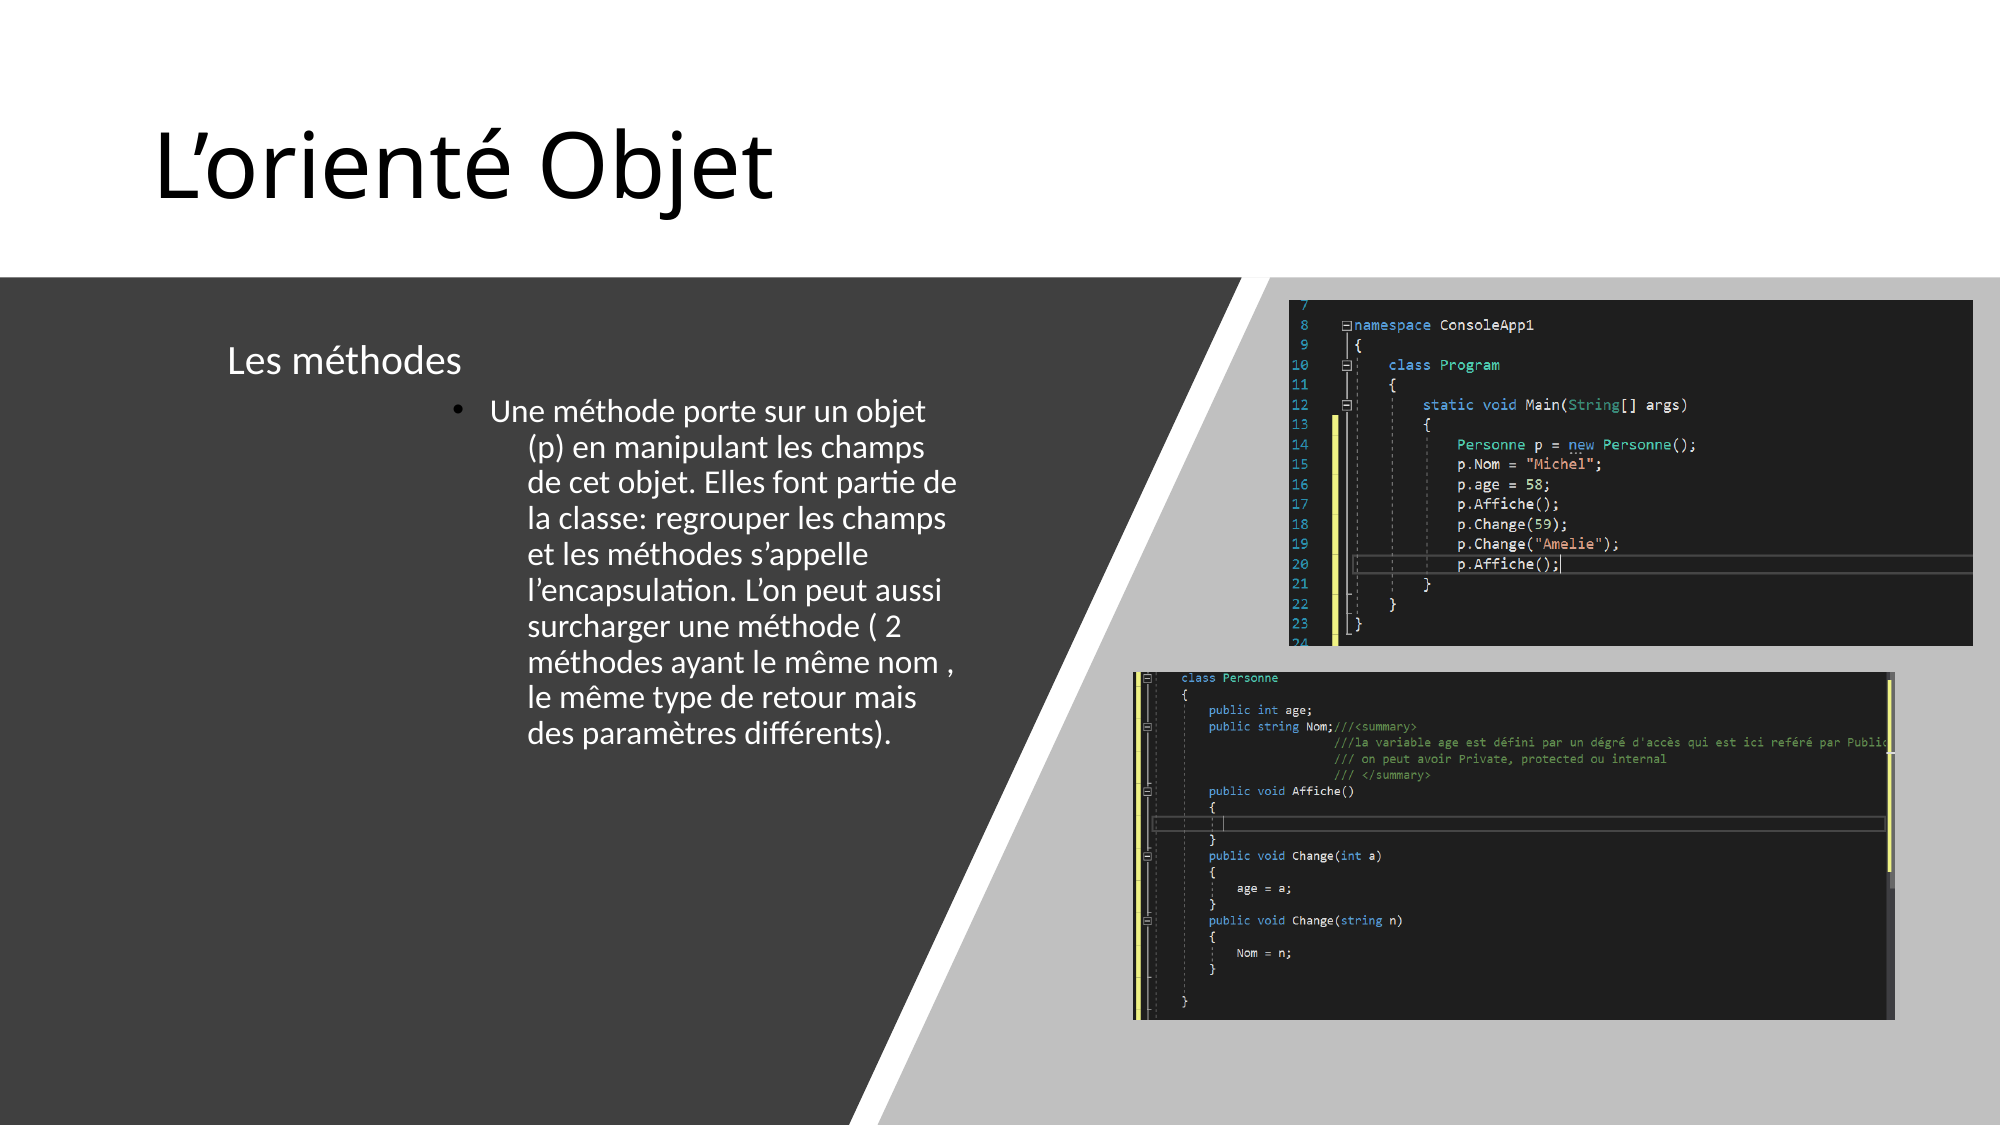

# L’orienté Objet
	Les méthodes
Une méthode porte sur un objet (p) en manipulant les champs de cet objet. Elles font partie de la classe: regrouper les champs et les méthodes s’appelle l’encapsulation. L’on peut aussi surcharger une méthode ( 2 méthodes ayant le même nom , le même type de retour mais des paramètres différents).